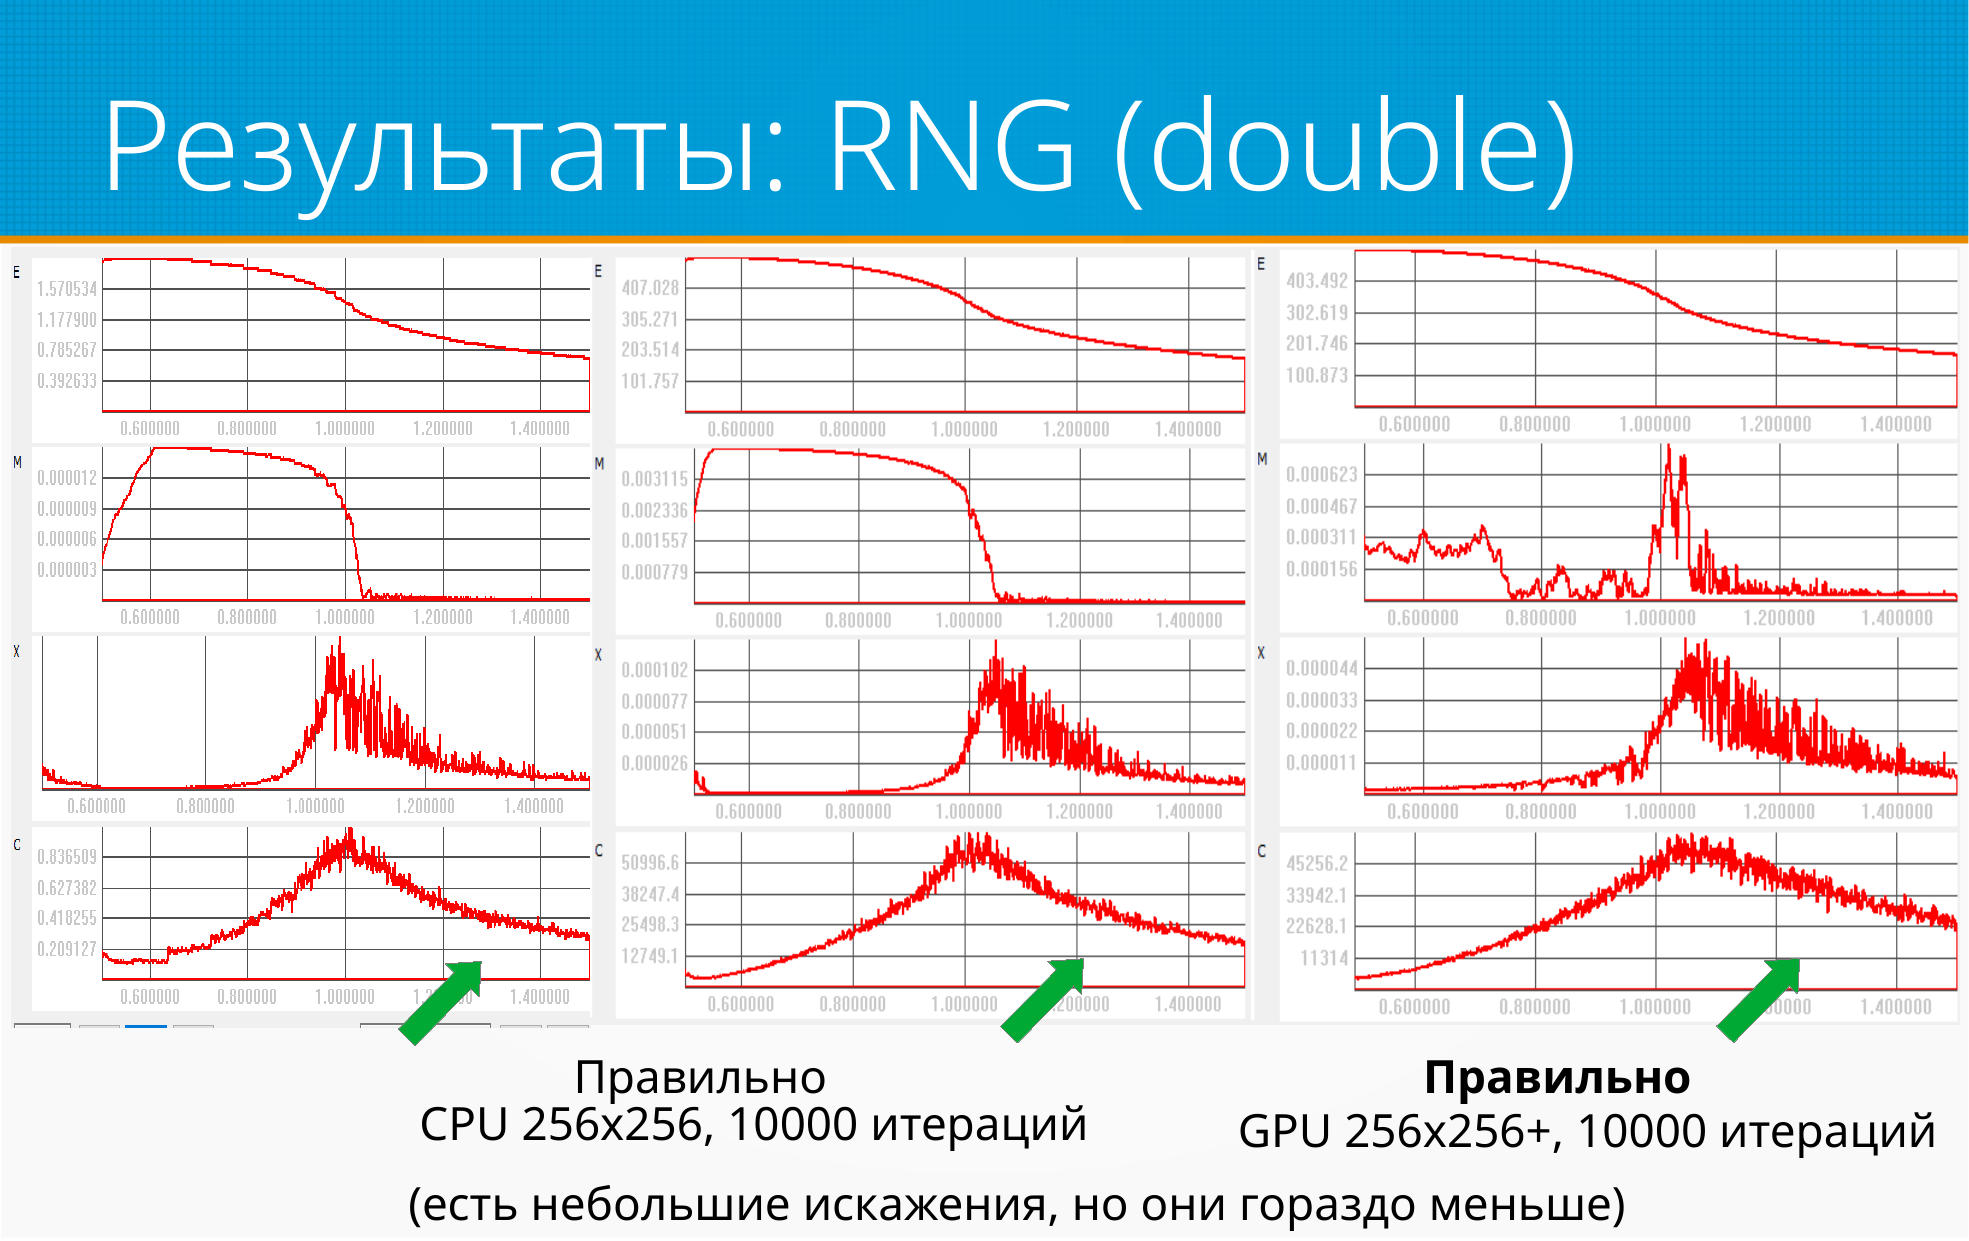

# Результаты: RNG (double)
Правильно
Правильно
GPU 256x256+, 10000 итераций
(есть небольшие искажения, но они гораздо меньше)
CPU 256x256, 10000 итераций